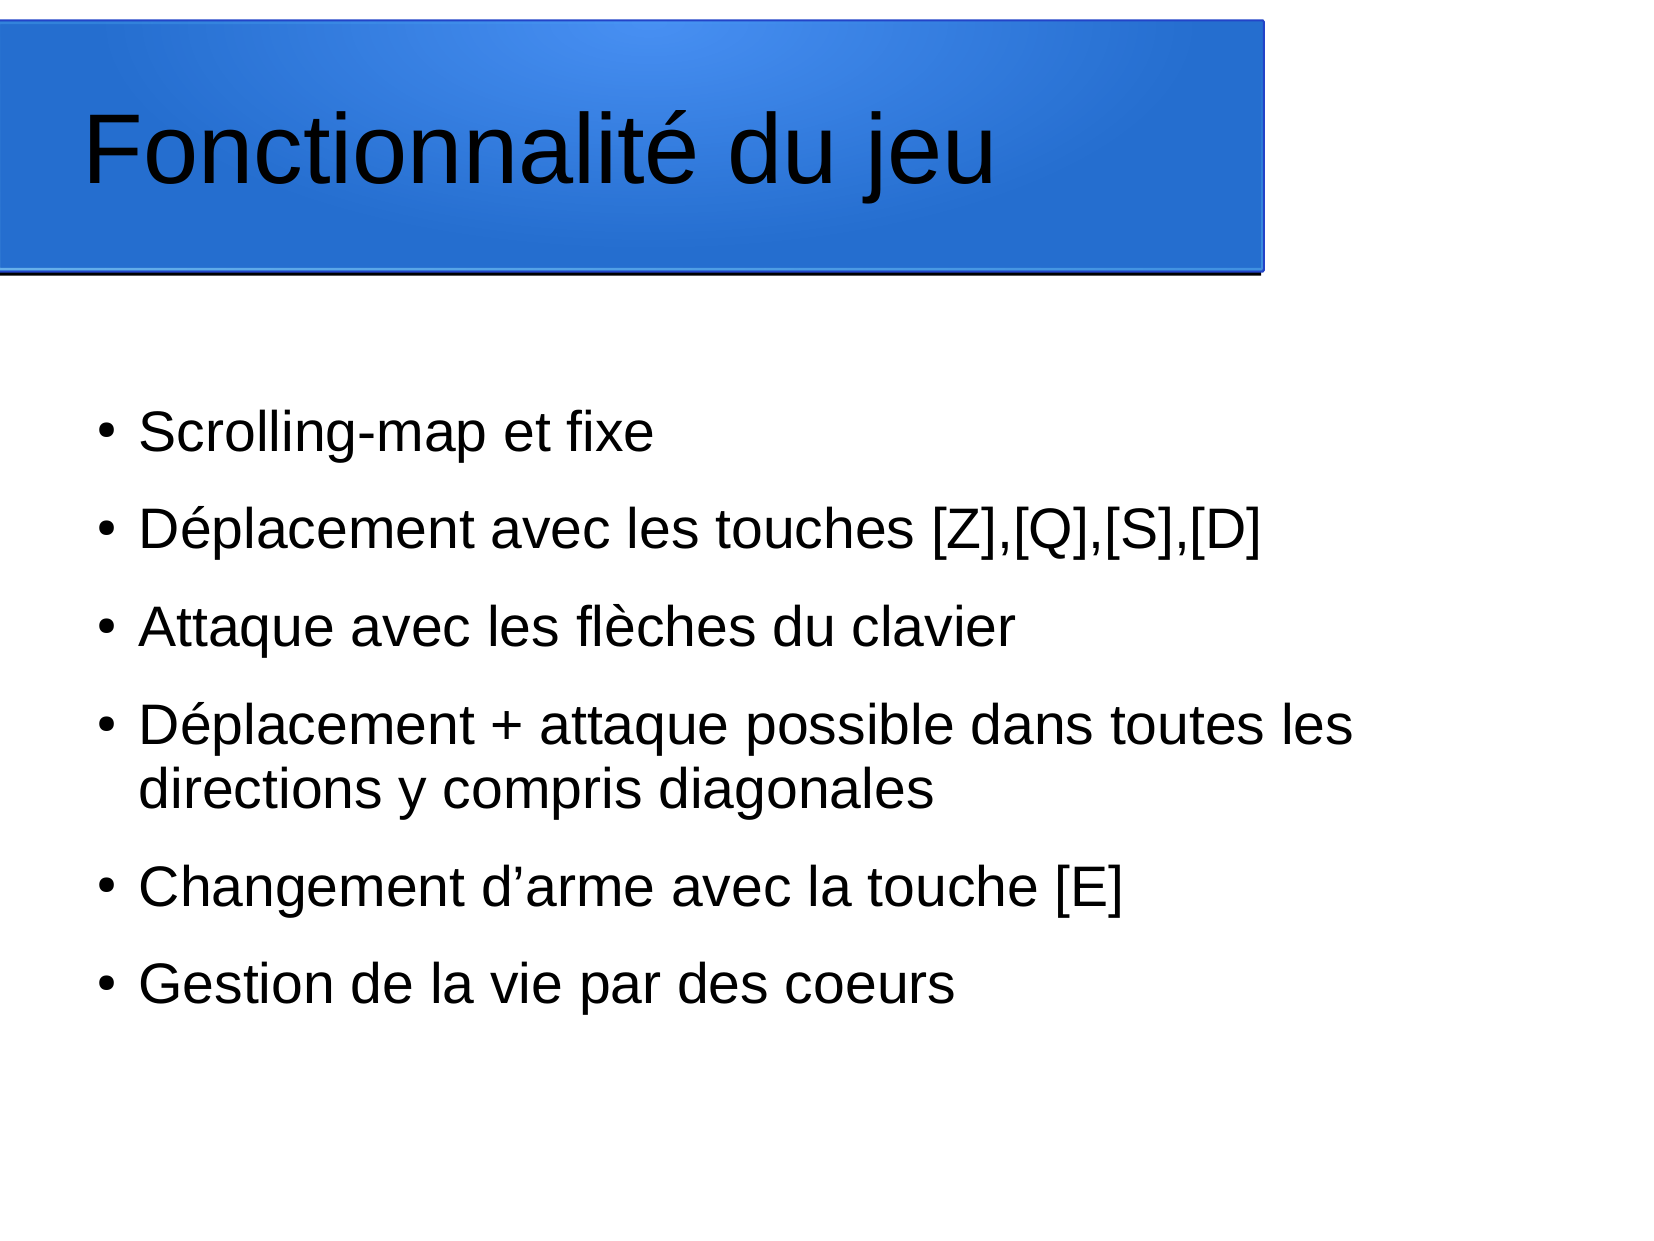

# Fonctionnalité du jeu
Scrolling-map et fixe
Déplacement avec les touches [Z],[Q],[S],[D]
Attaque avec les flèches du clavier
Déplacement + attaque possible dans toutes les directions y compris diagonales
Changement d’arme avec la touche [E]
Gestion de la vie par des coeurs